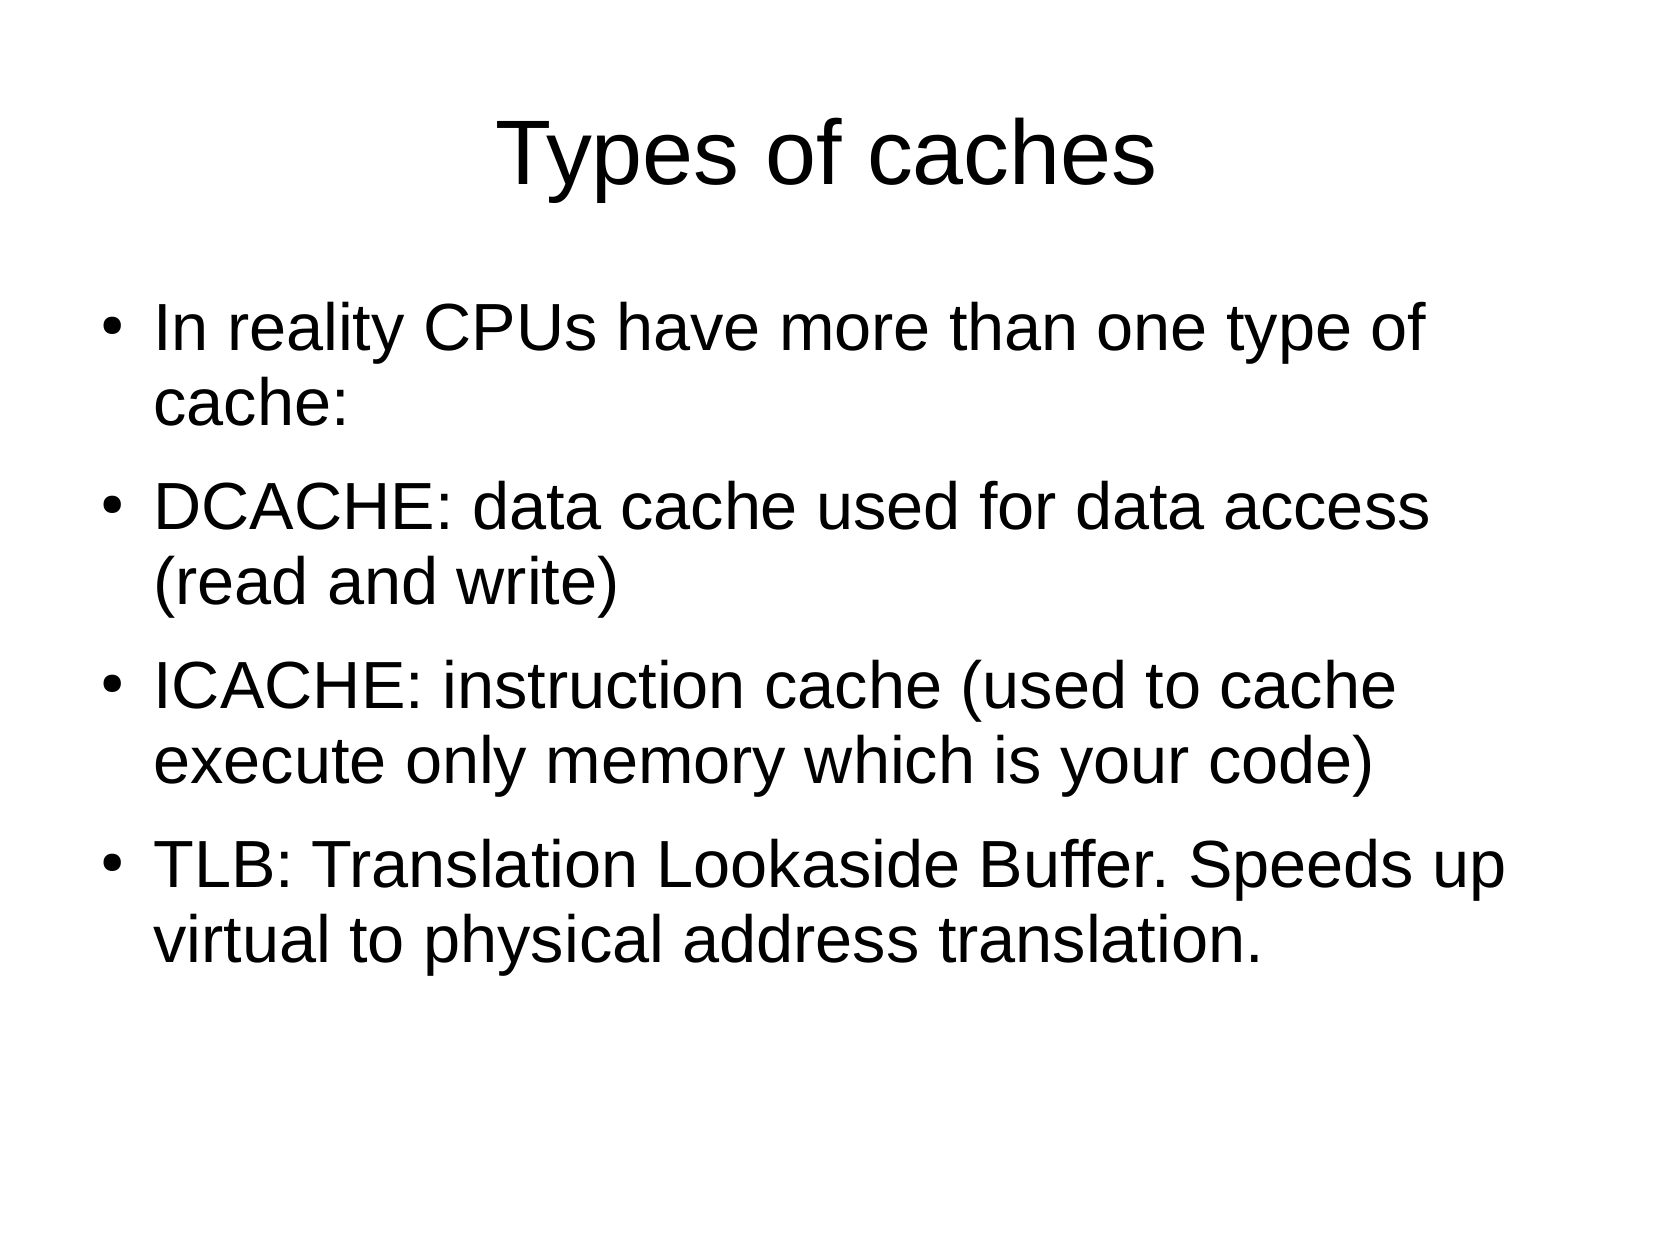

# Types of caches
In reality CPUs have more than one type of cache:
DCACHE: data cache used for data access (read and write)
ICACHE: instruction cache (used to cache execute only memory which is your code)
TLB: Translation Lookaside Buffer. Speeds up virtual to physical address translation.